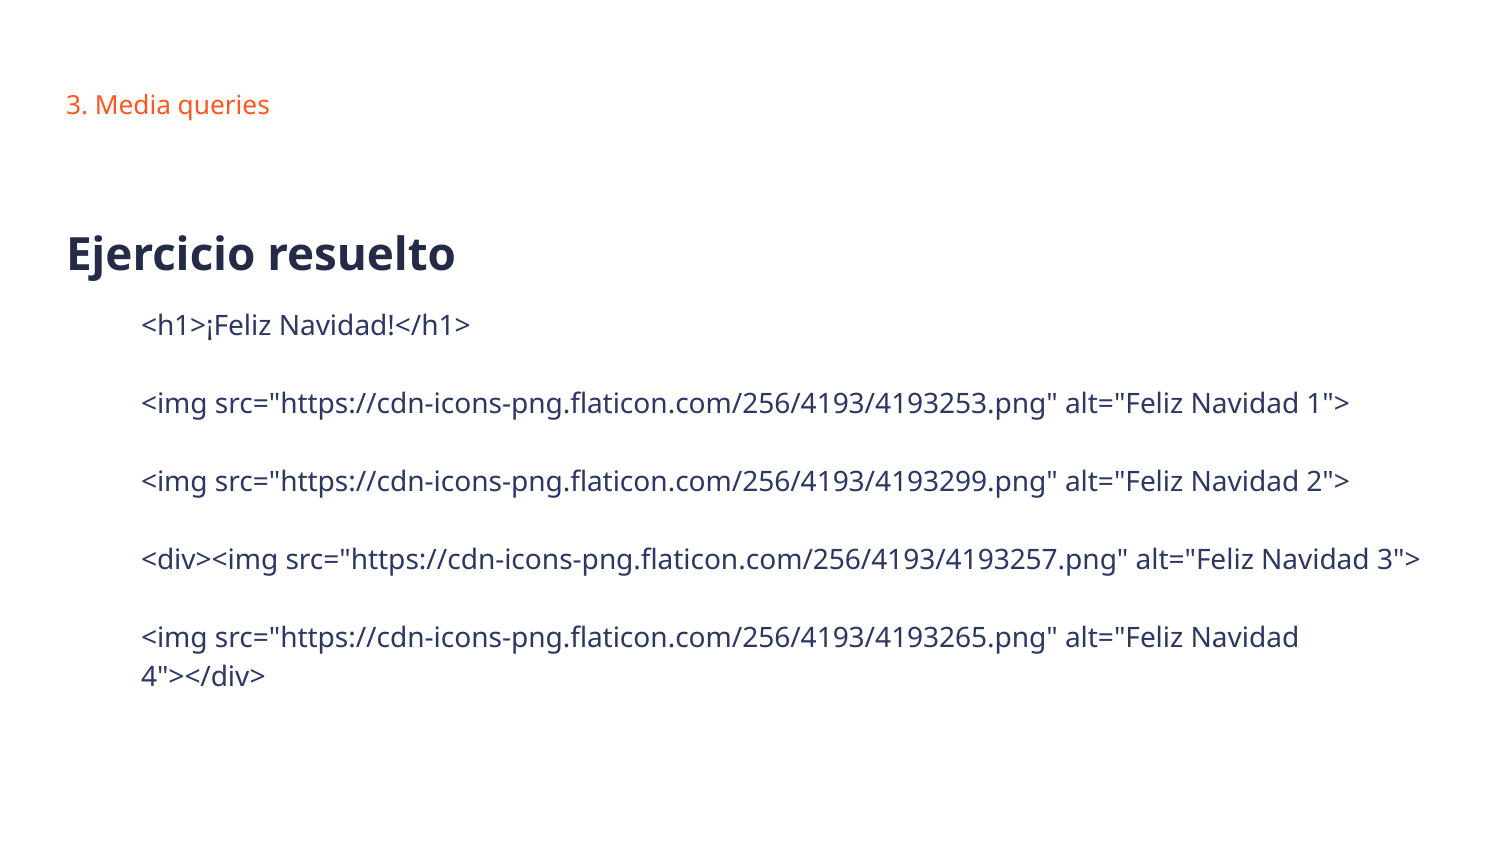

# 3. Media queries
Ejercicio resuelto
<h1>¡Feliz Navidad!</h1>
<img src="https://cdn-icons-png.flaticon.com/256/4193/4193253.png" alt="Feliz Navidad 1">
<img src="https://cdn-icons-png.flaticon.com/256/4193/4193299.png" alt="Feliz Navidad 2">
<div><img src="https://cdn-icons-png.flaticon.com/256/4193/4193257.png" alt="Feliz Navidad 3">
<img src="https://cdn-icons-png.flaticon.com/256/4193/4193265.png" alt="Feliz Navidad 4"></div>